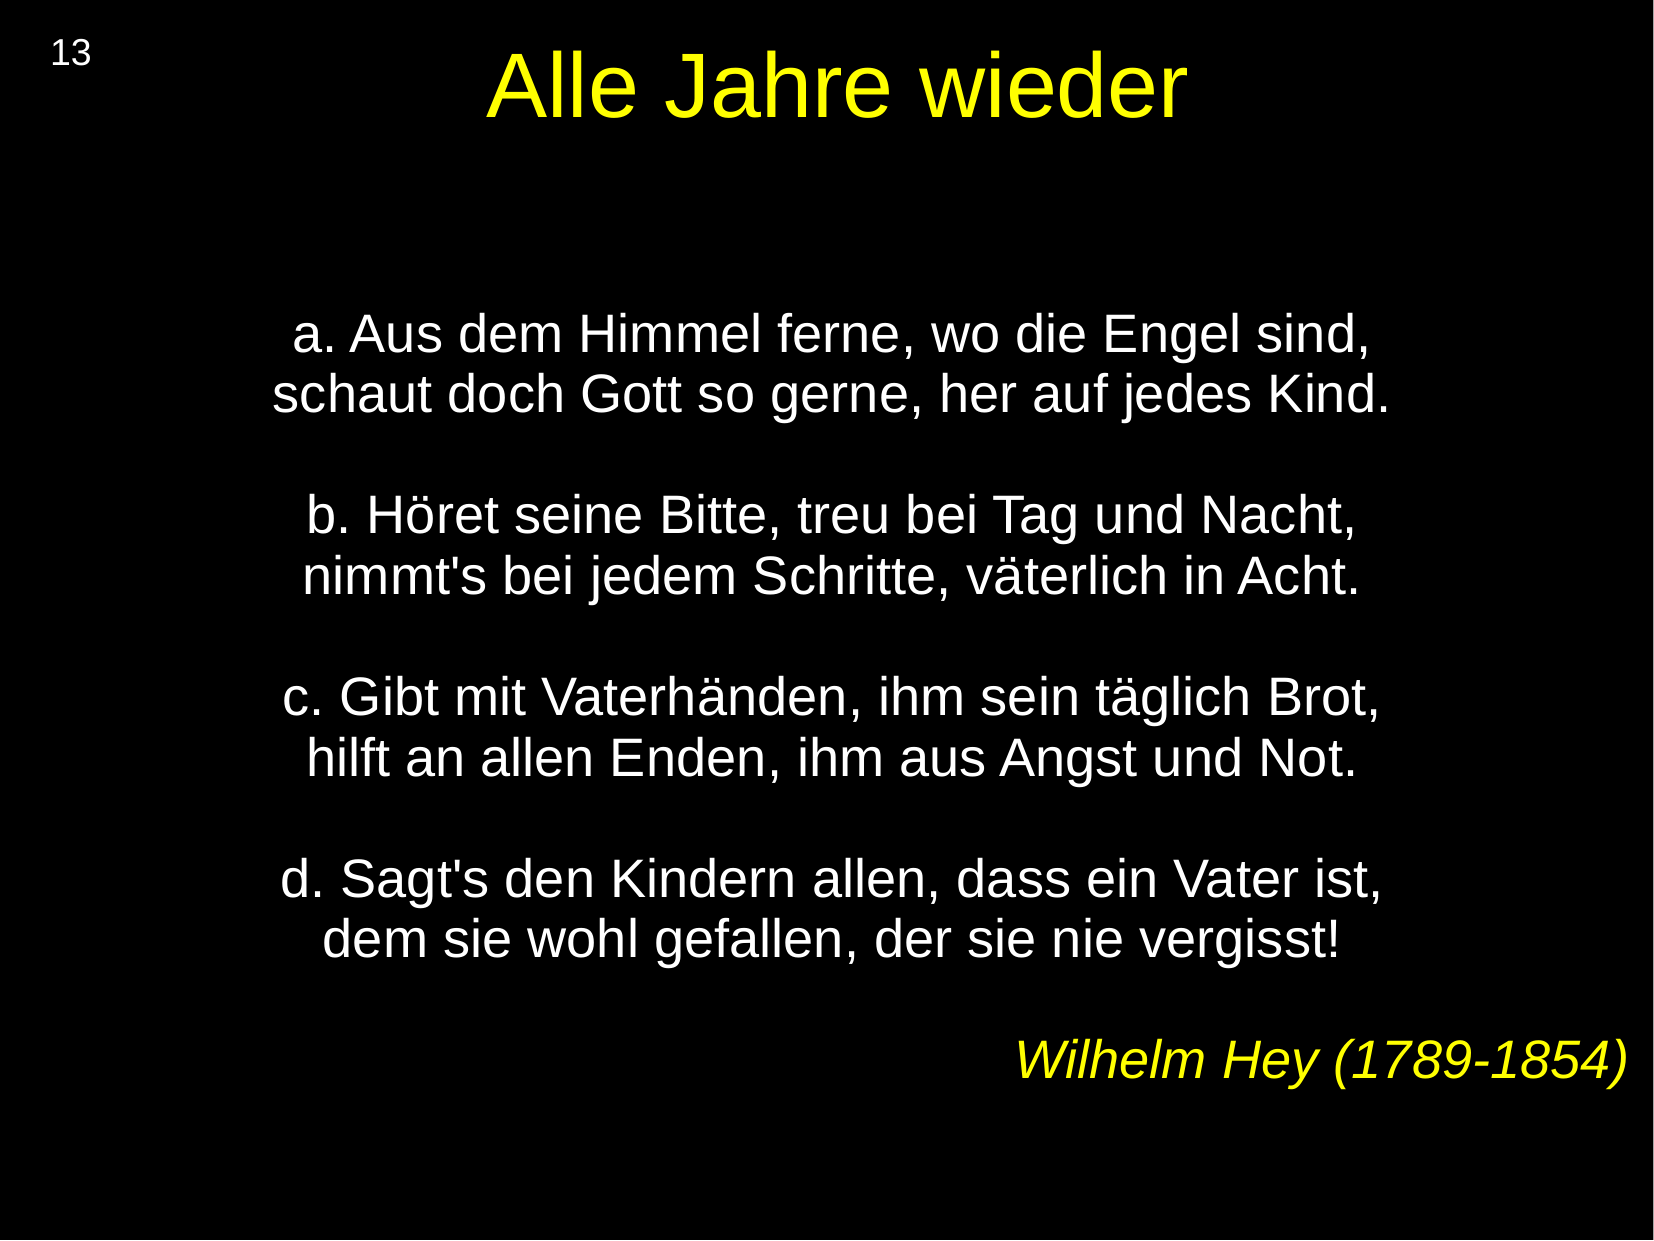

# Alle Jahre wieder
13
a. Aus dem Himmel ferne, wo die Engel sind,
schaut doch Gott so gerne, her auf jedes Kind.
b. Höret seine Bitte, treu bei Tag und Nacht,
nimmt's bei jedem Schritte, väterlich in Acht.
c. Gibt mit Vaterhänden, ihm sein täglich Brot,
hilft an allen Enden, ihm aus Angst und Not.
d. Sagt's den Kindern allen, dass ein Vater ist,
dem sie wohl gefallen, der sie nie vergisst!
Wilhelm Hey (1789-1854)